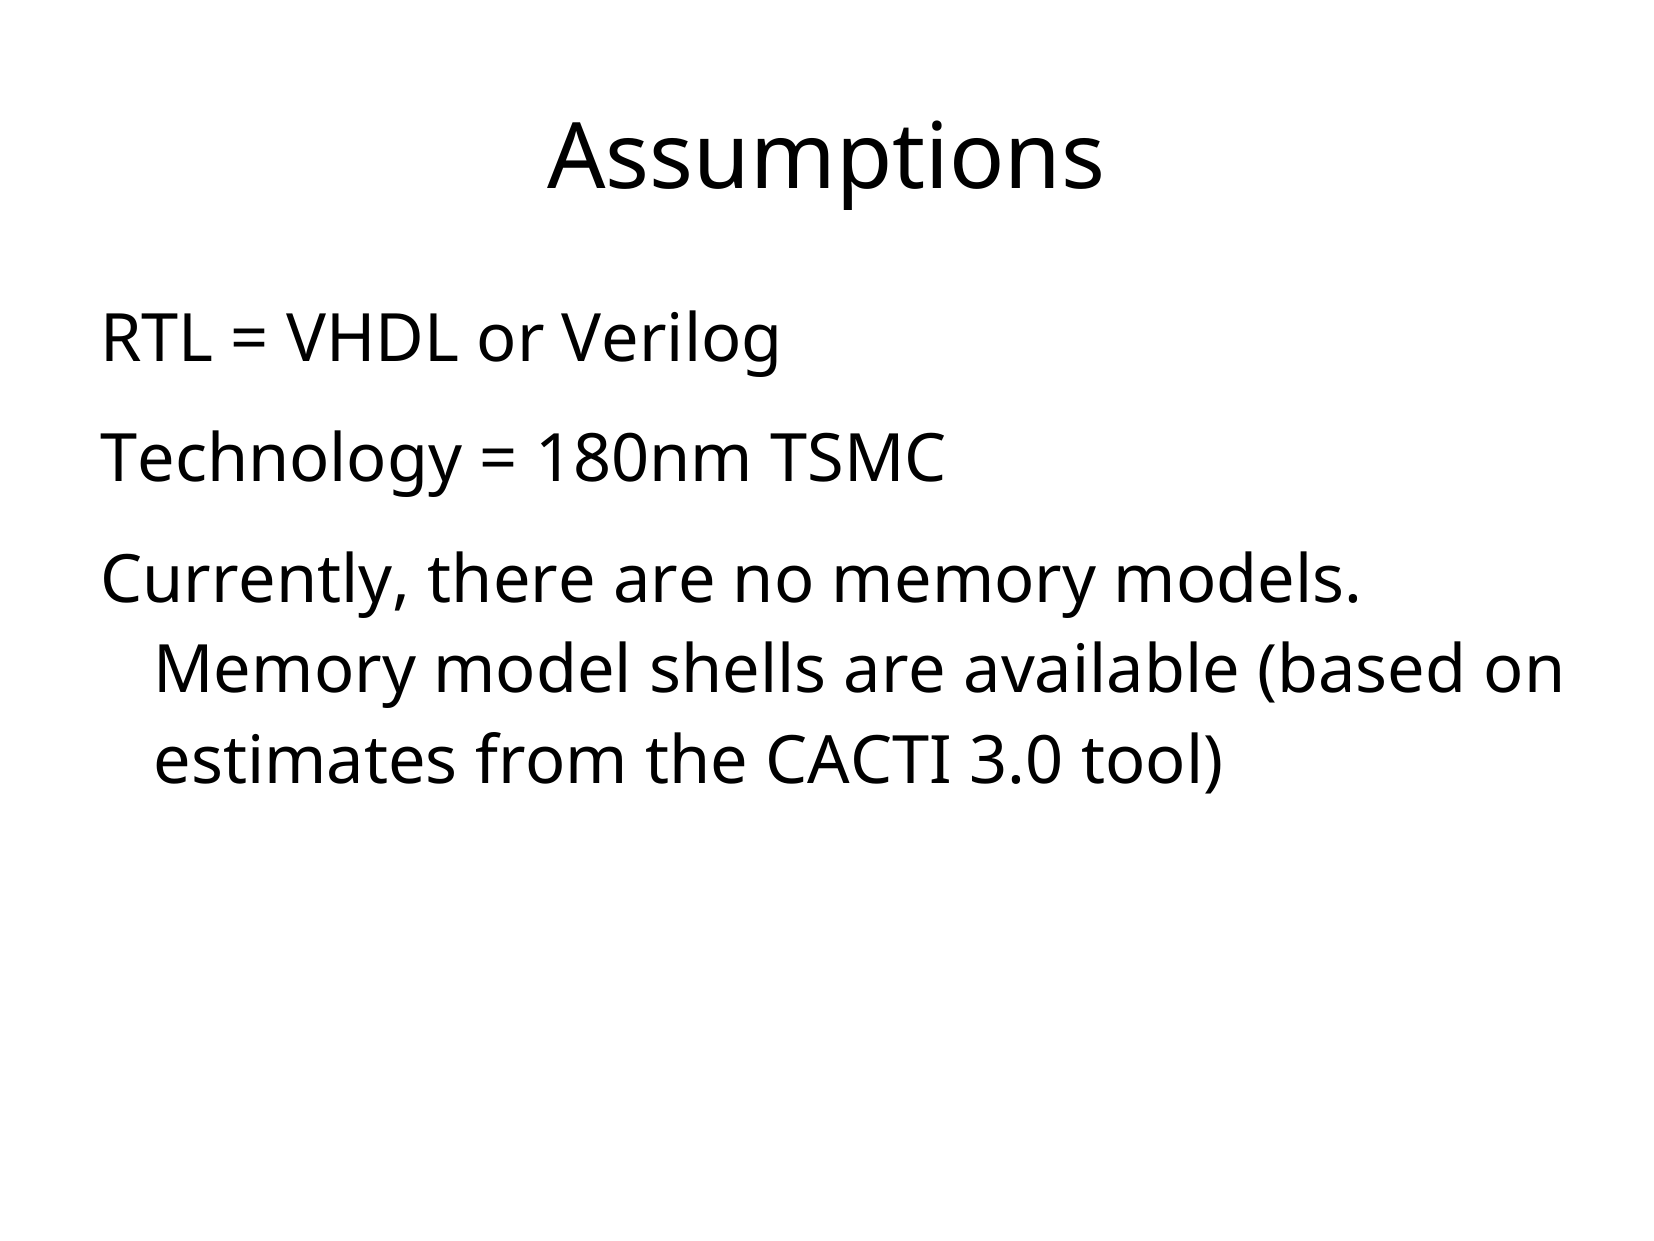

# Assumptions
RTL = VHDL or Verilog
Technology = 180nm TSMC
Currently, there are no memory models. Memory model shells are available (based on estimates from the CACTI 3.0 tool)